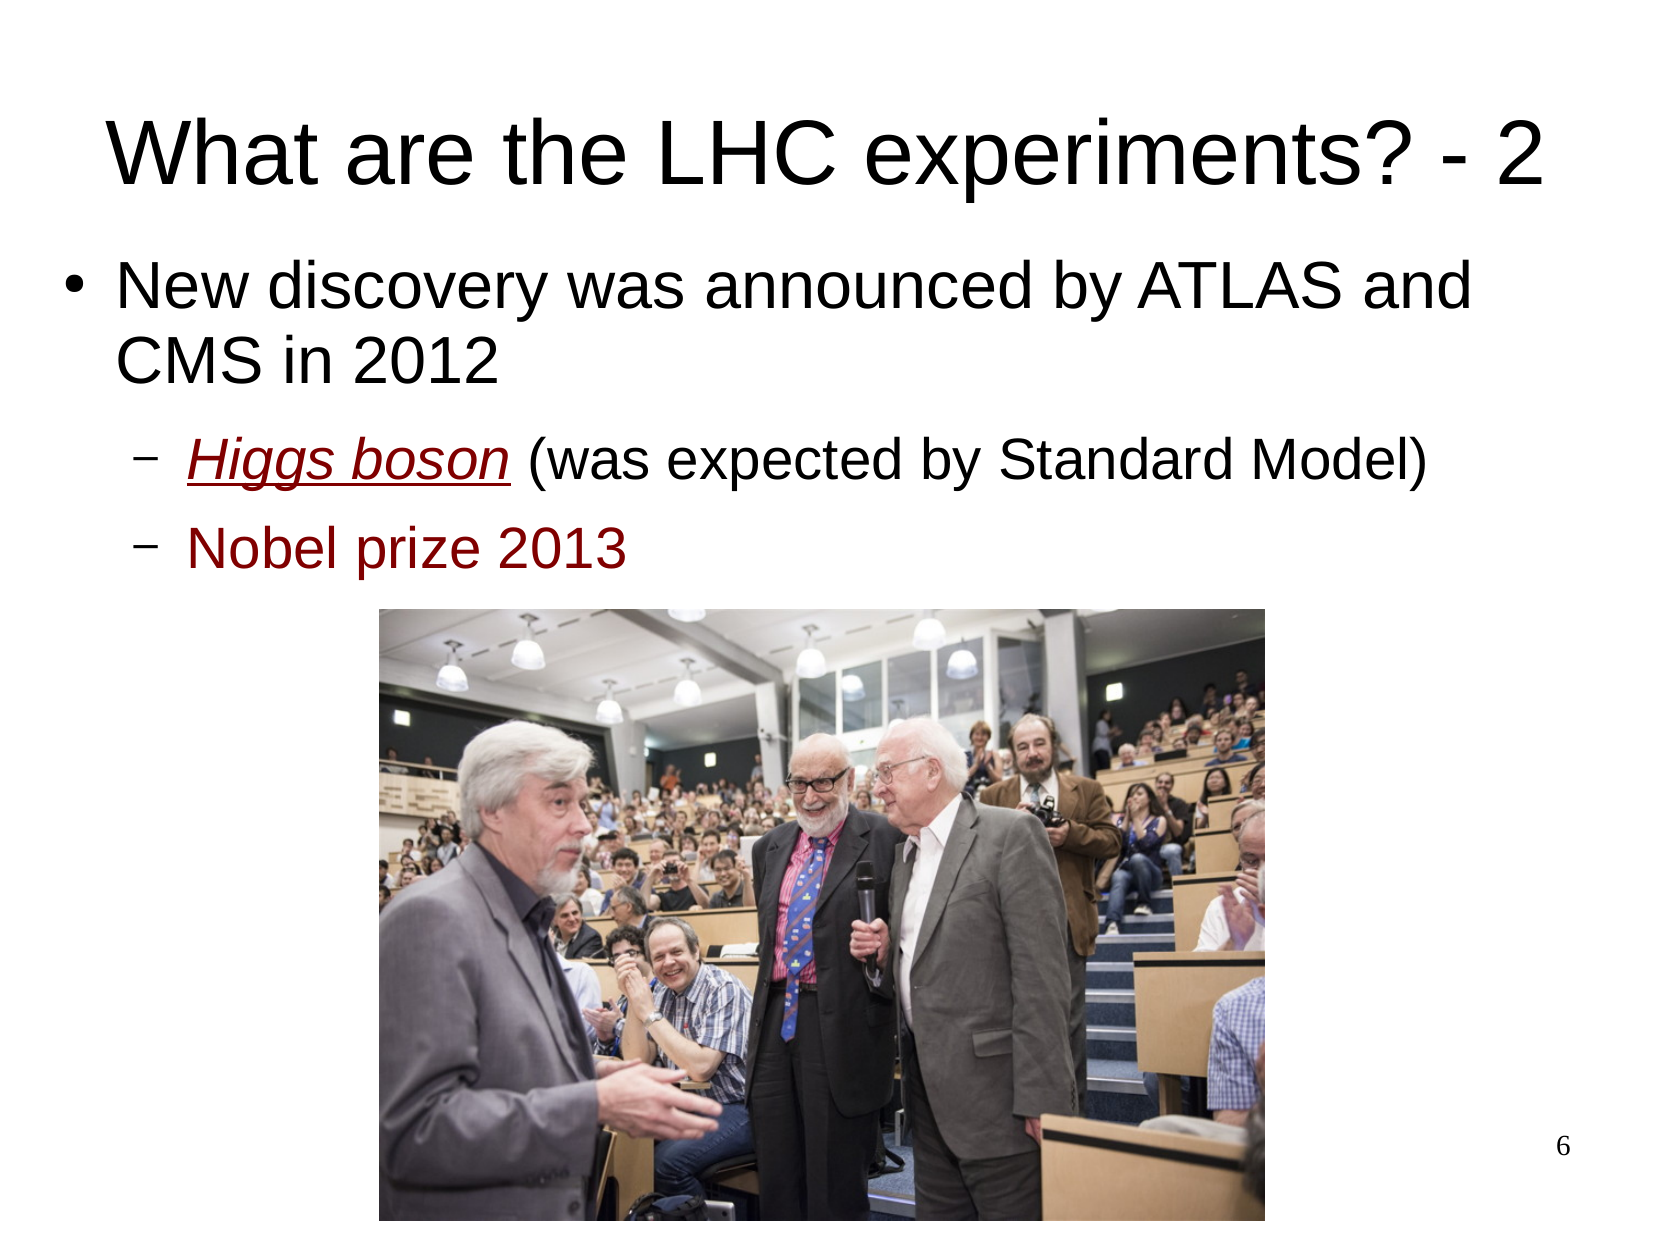

# What are the LHC experiments? - 2
New discovery was announced by ATLAS and CMS in 2012
Higgs boson (was expected by Standard Model)
Nobel prize 2013
Data Science Summer School 2017
6